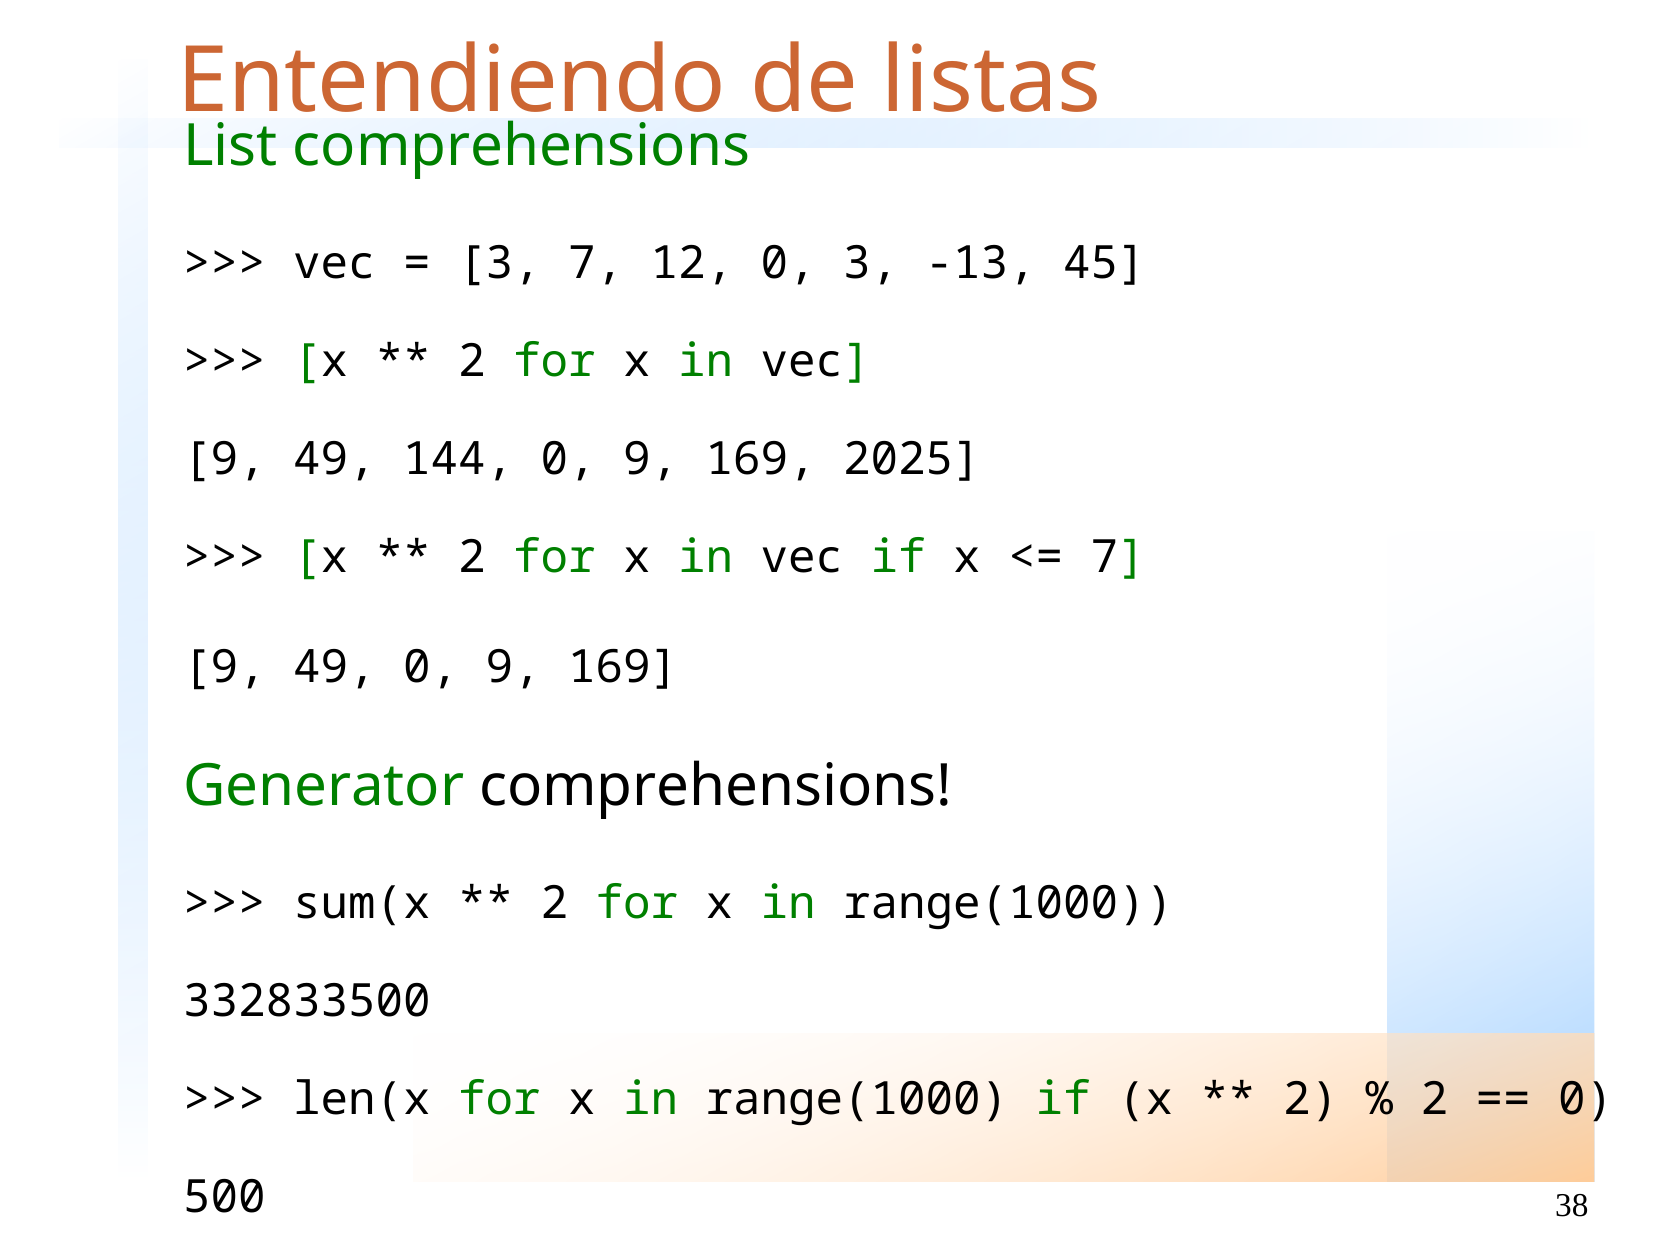

# Entendiendo de listas
List comprehensions
>>> vec = [3, 7, 12, 0, 3, -13, 45]
>>> [x ** 2 for x in vec]
[9, 49, 144, 0, 9, 169, 2025]
>>> [x ** 2 for x in vec if x <= 7]
[9, 49, 0, 9, 169]
Generator comprehensions!
>>> sum(x ** 2 for x in range(1000))
332833500
>>> len(x for x in range(1000) if (x ** 2) % 2 == 0)
500